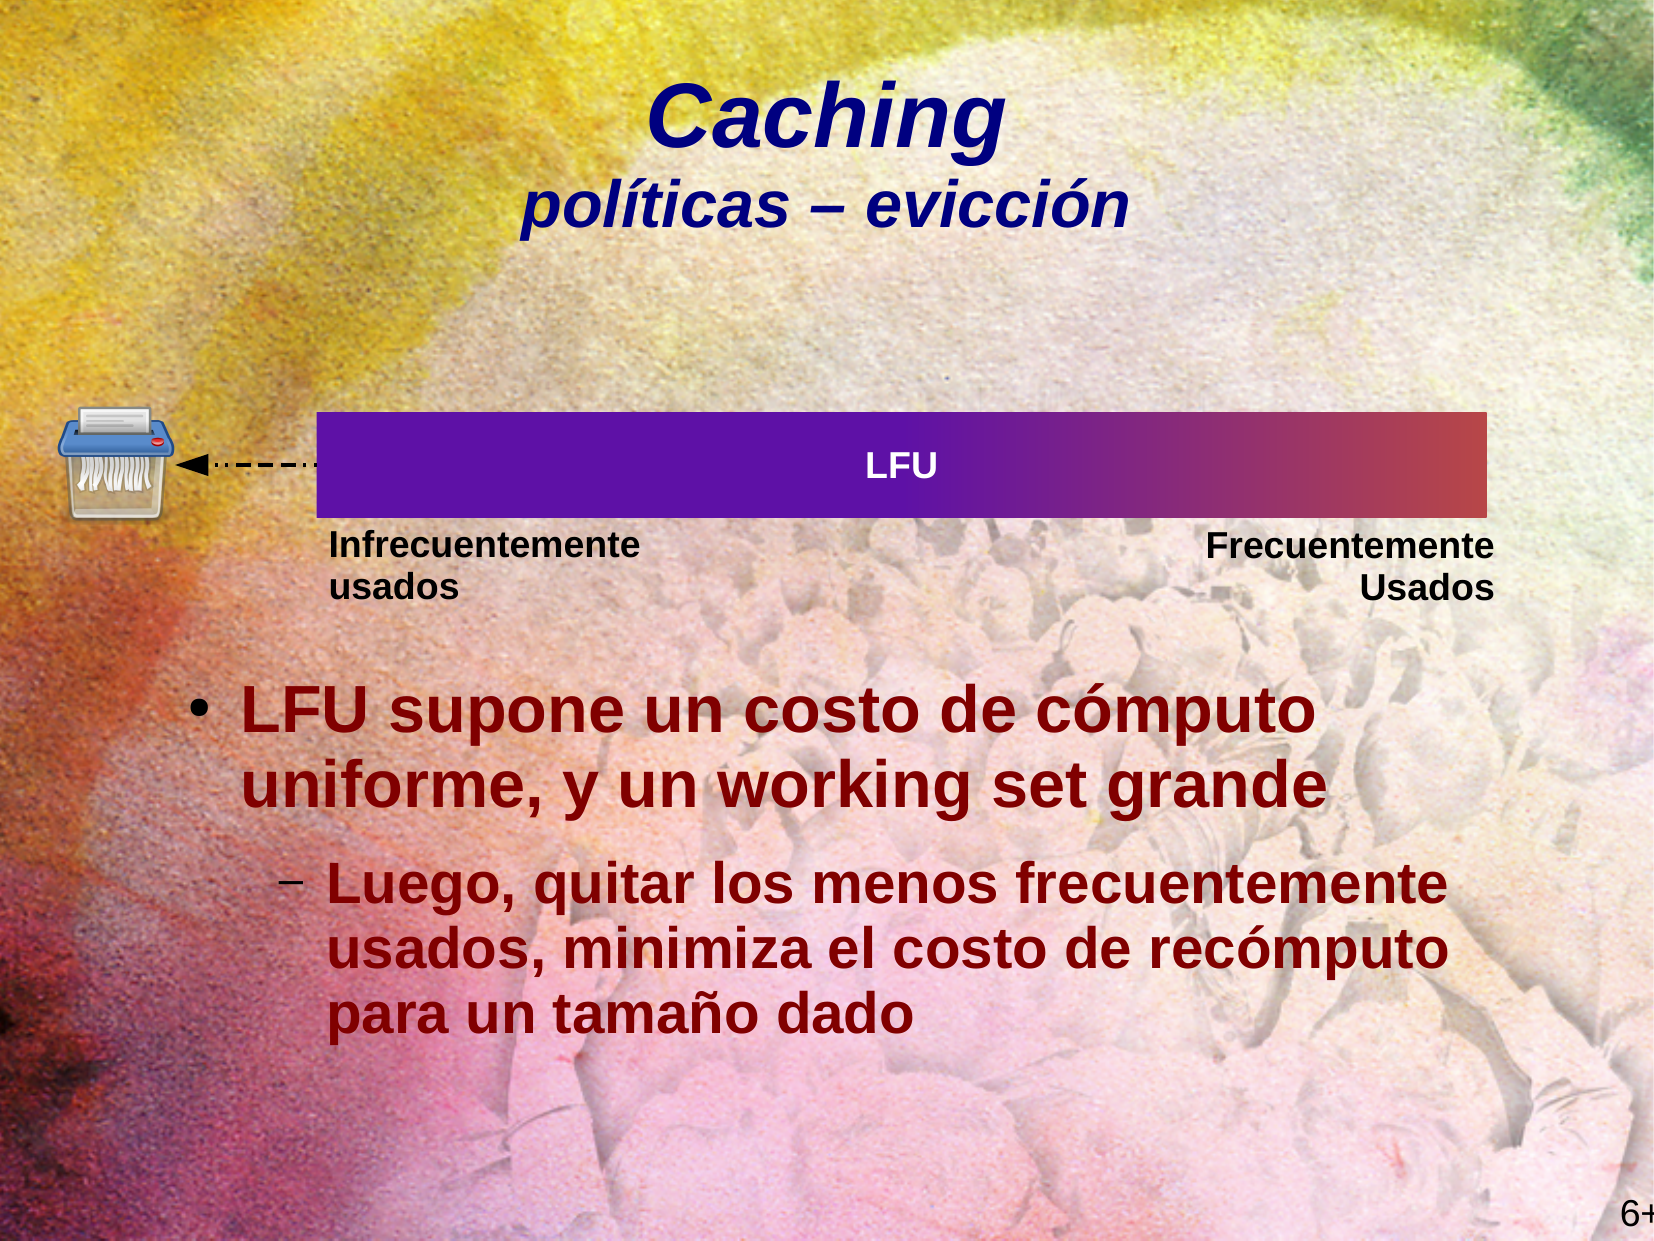

# Caching políticas – evicción
LFU
Infrecuentemente
usados
Frecuentemente
Usados
LFU supone un costo de cómputo uniforme, y un working set grande
Luego, quitar los menos frecuentemente usados, minimiza el costo de recómputo para un tamaño dado
6+